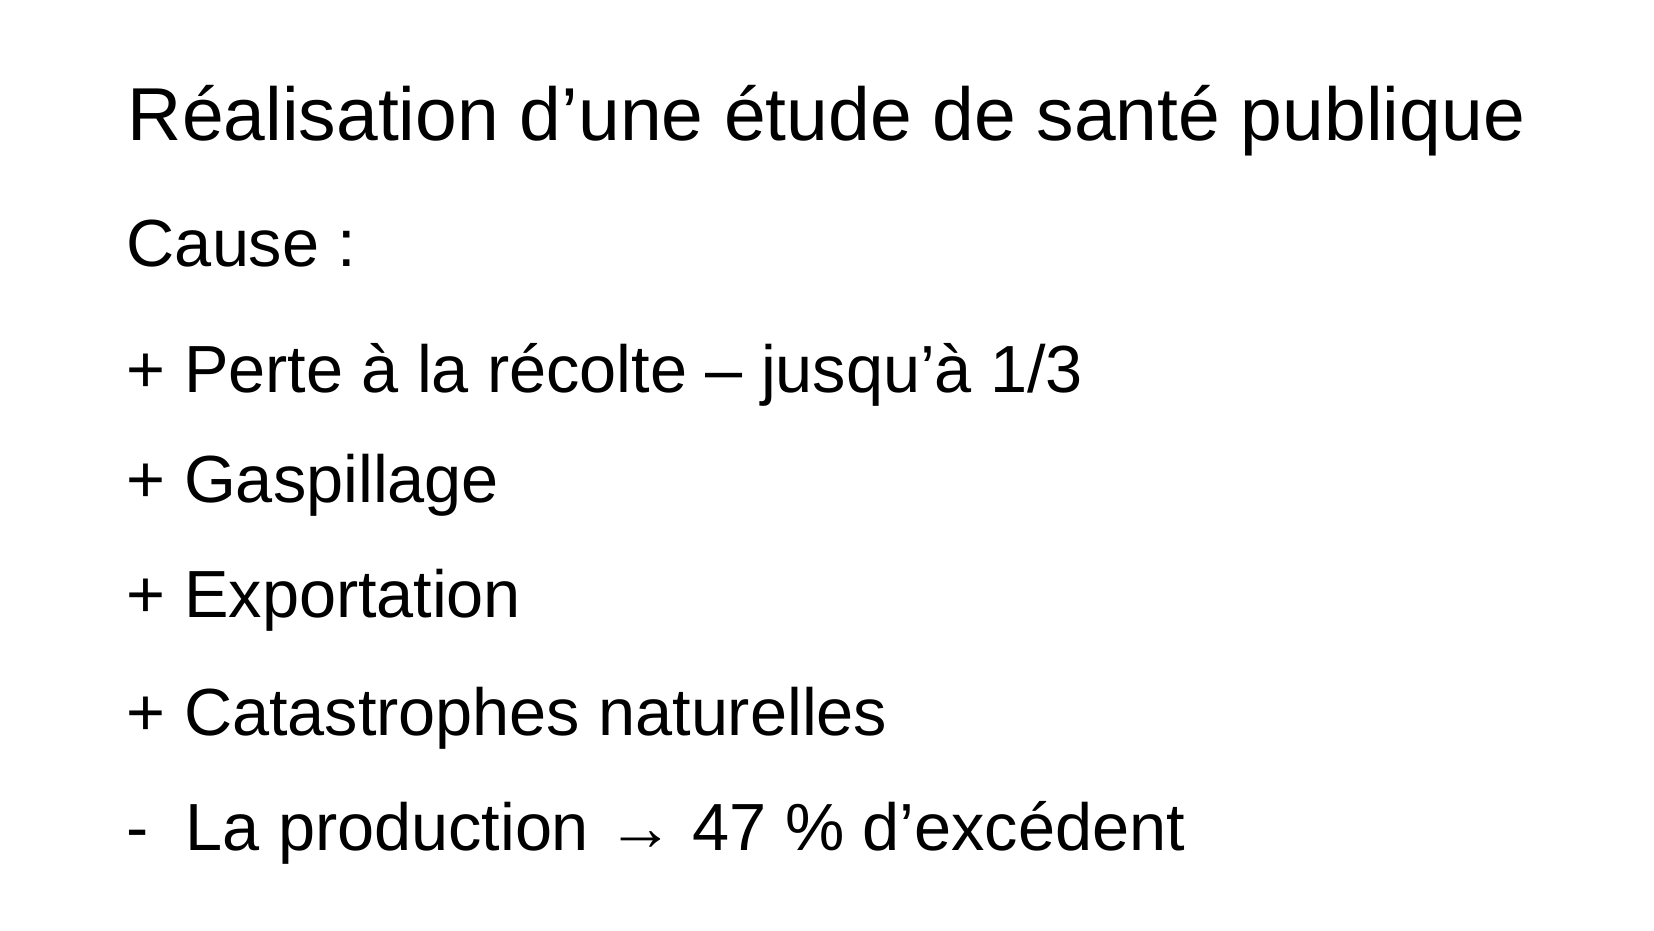

# Réalisation d’une étude de santé publique
Cause :
+ Perte à la récolte – jusqu’à 1/3
+ Gaspillage
+ Exportation
+ Catastrophes naturelles
- La production → 47 % d’excédent